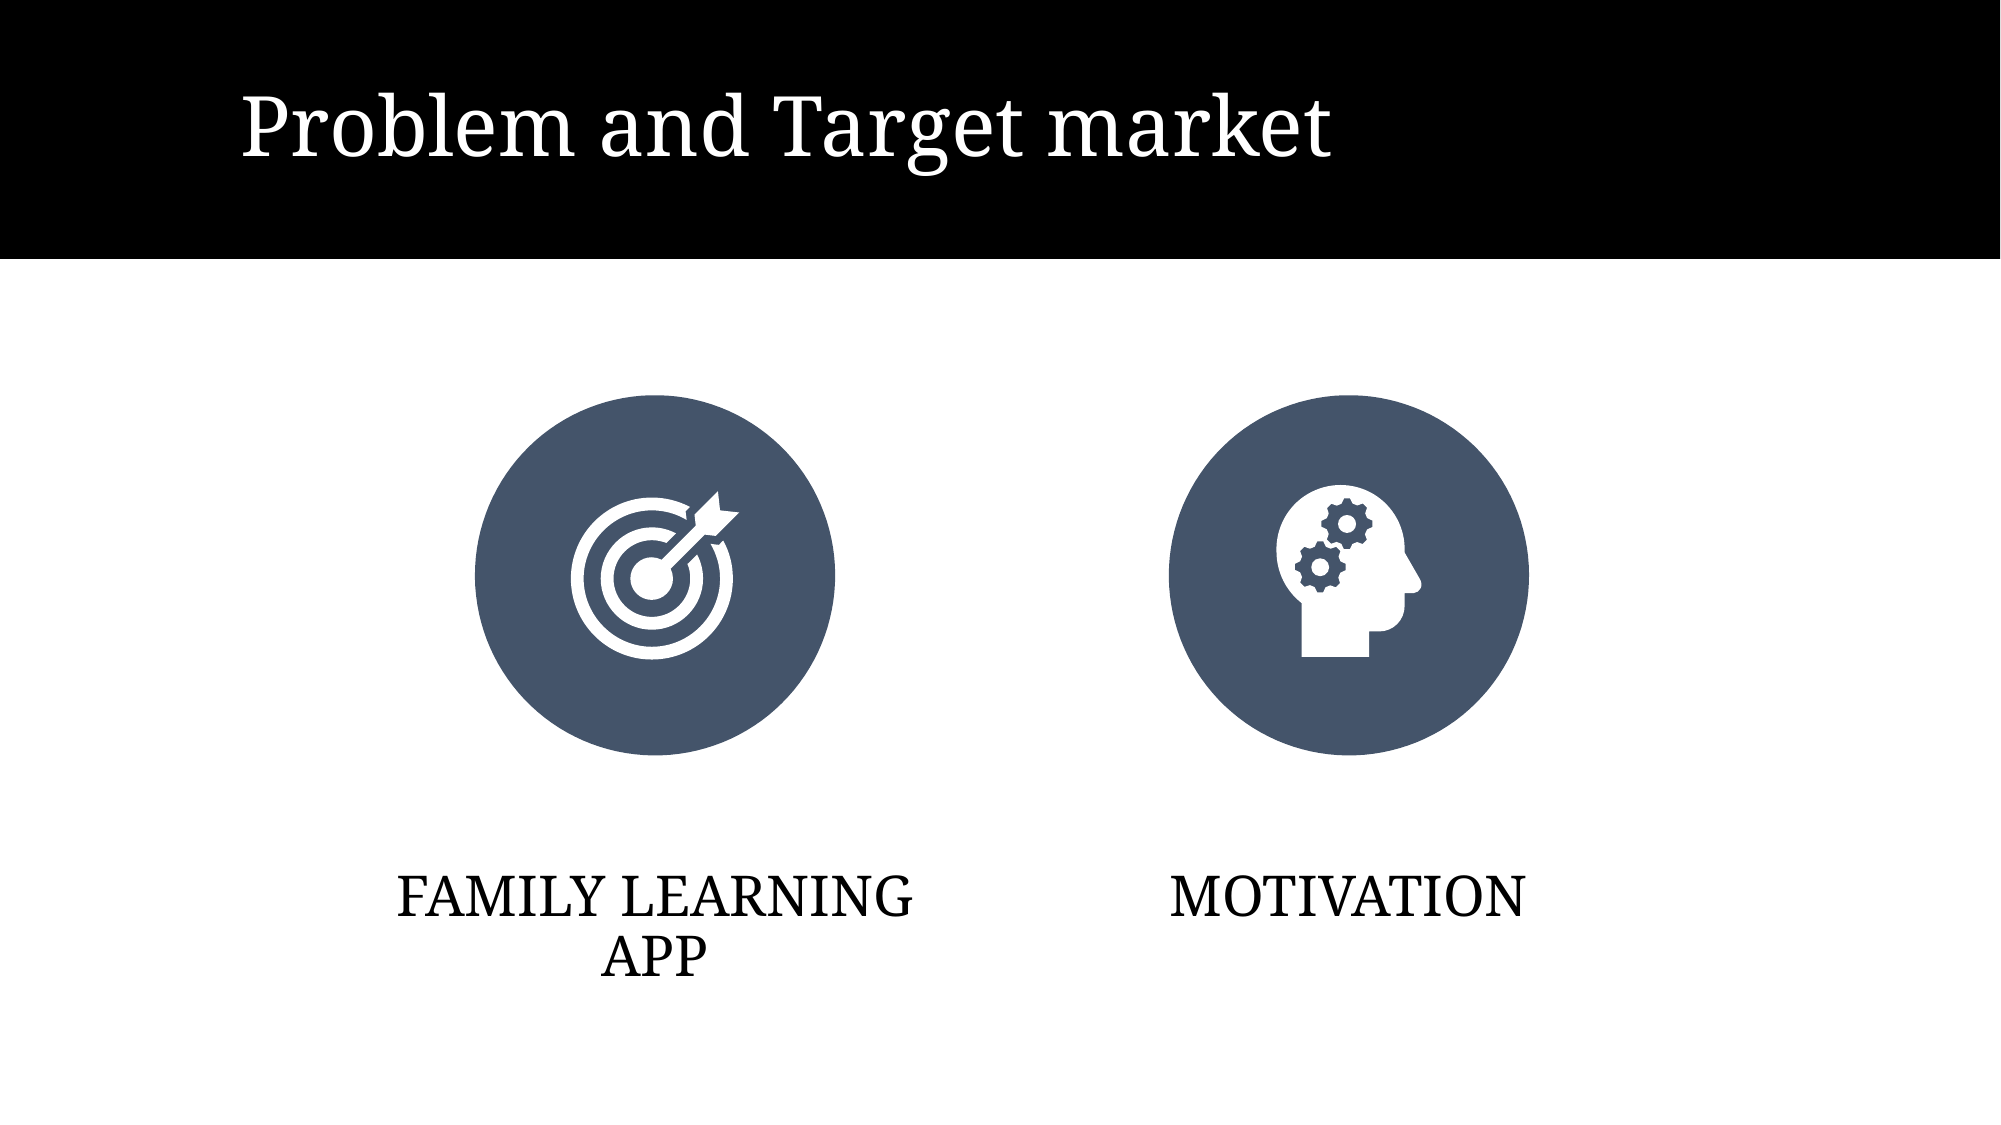

# Problem and Target market
Family learning app
Motivation